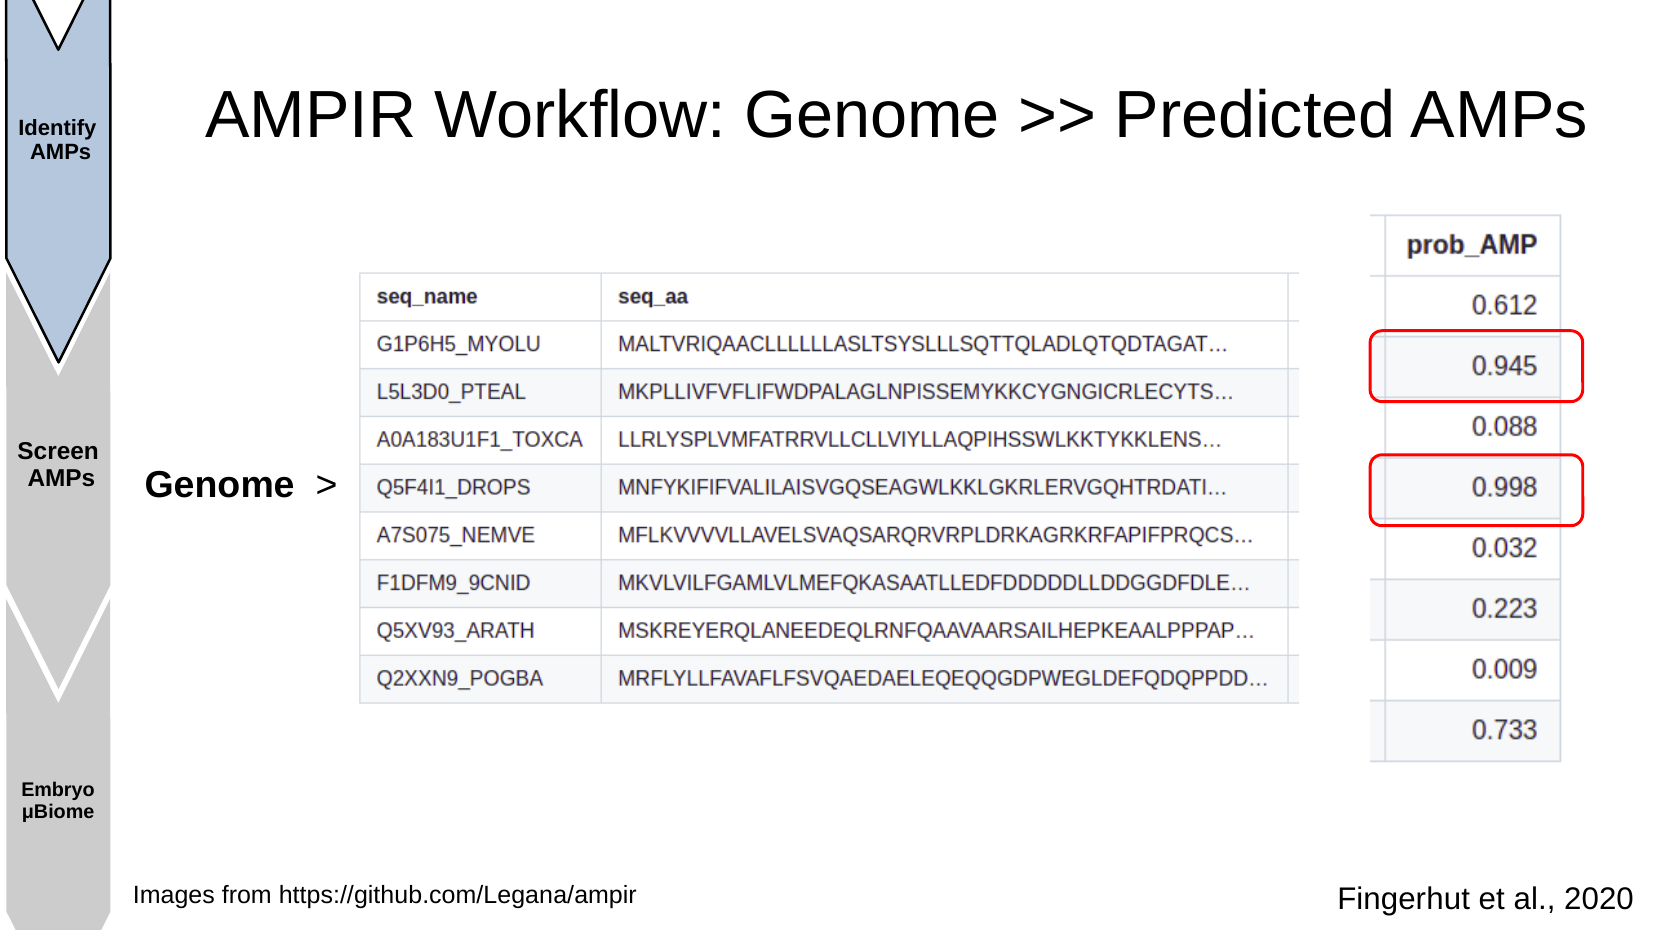

# AMPIR Workflow: Genome >> Predicted AMPs
Genome >
Images from https://github.com/Legana/ampir
Fingerhut et al., 2020